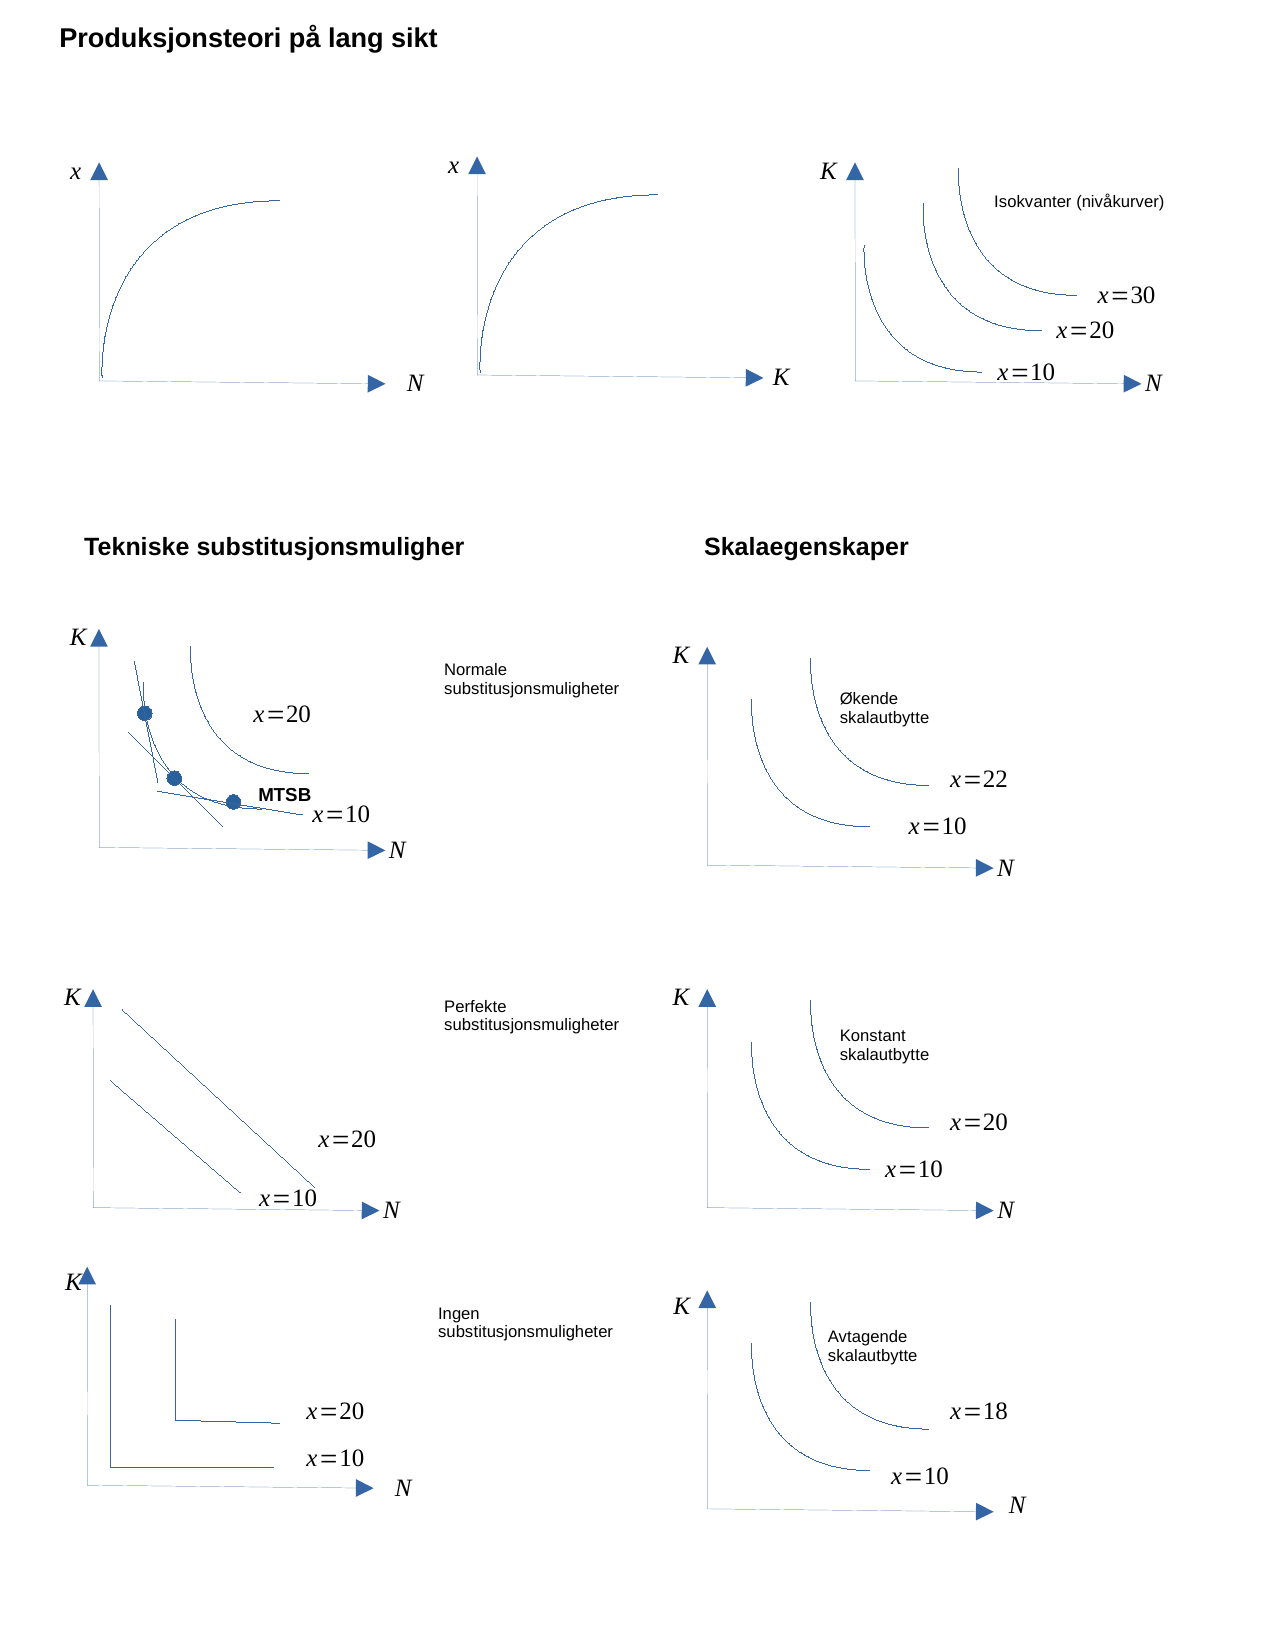

Produksjonsteori på lang sikt
Isokvanter (nivåkurver)
Tekniske substitusjonsmuligher
Skalaegenskaper
Normale
substitusjonsmuligheter
Økende
skalautbytte
MTSB
Perfekte
substitusjonsmuligheter
Konstant
skalautbytte
Ingen
substitusjonsmuligheter
Avtagende
skalautbytte